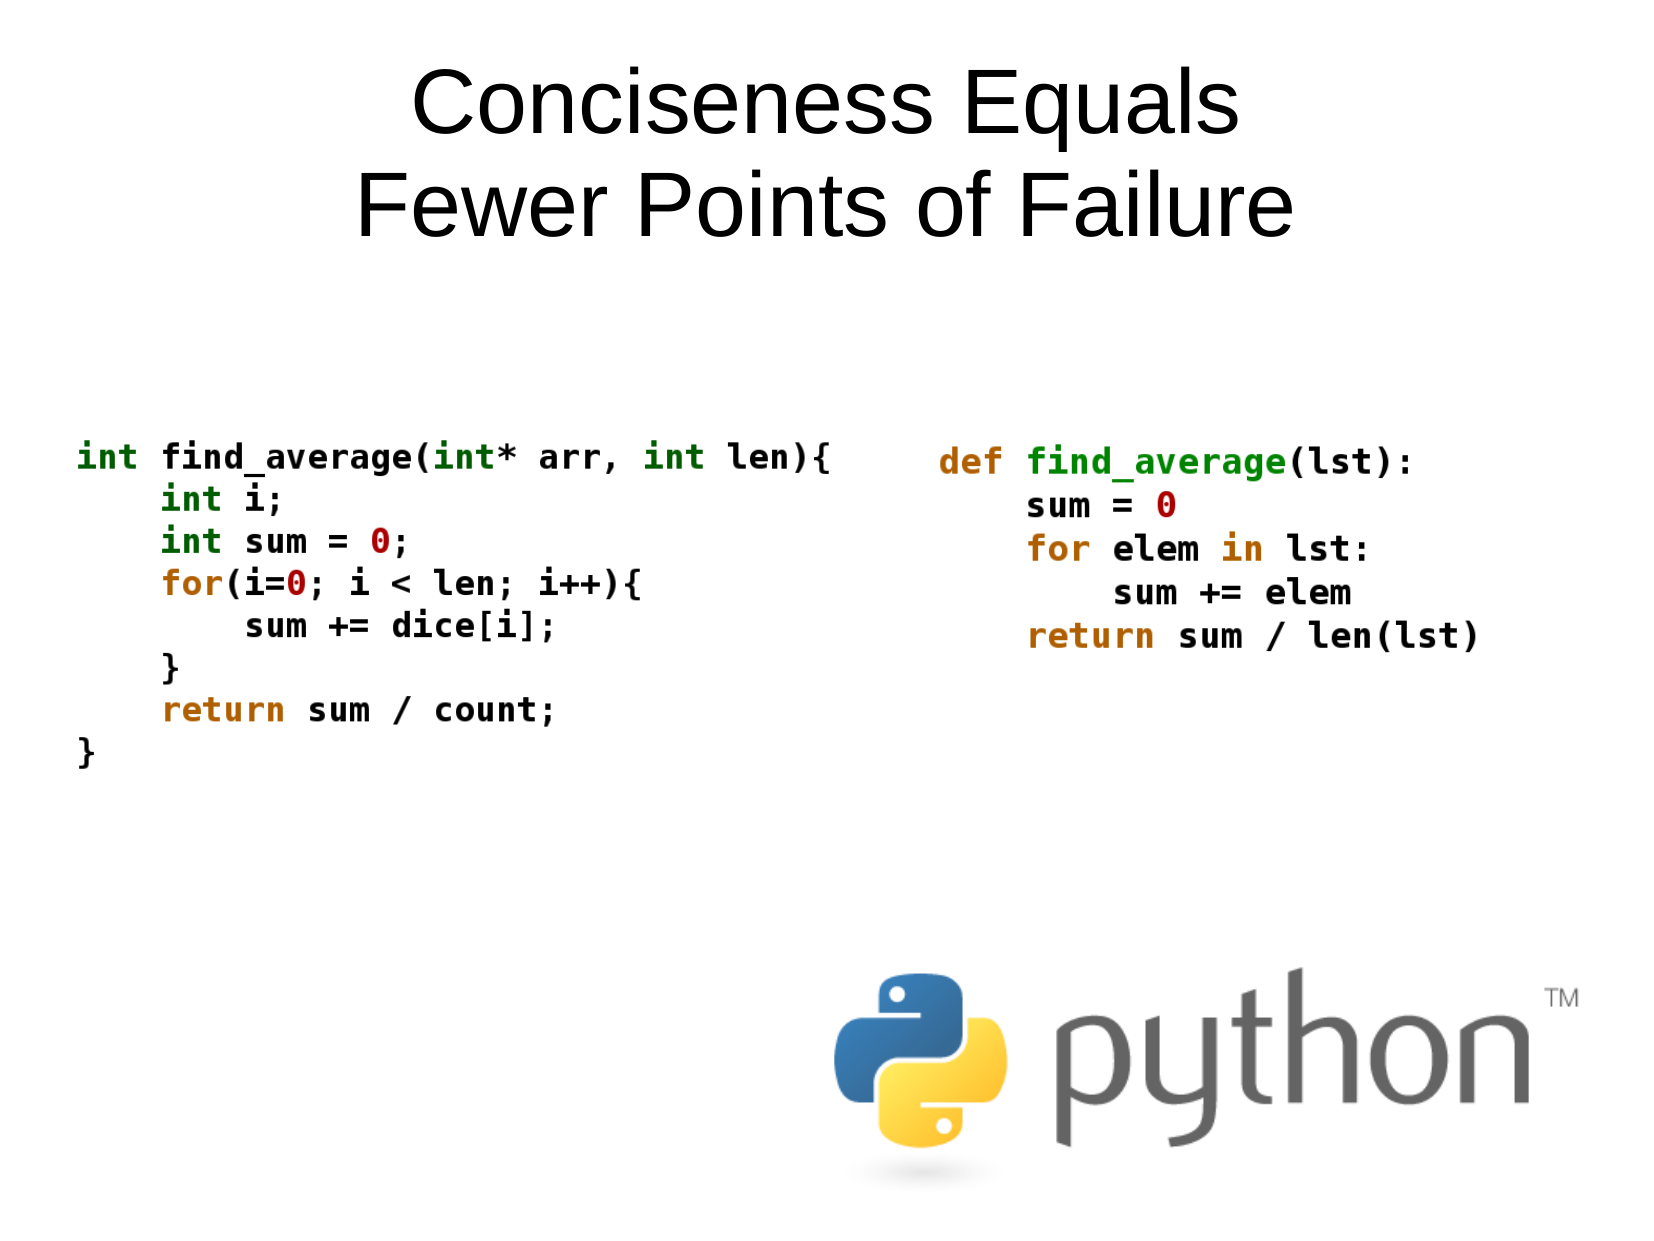

# Conciseness Equals Fewer Points of Failure